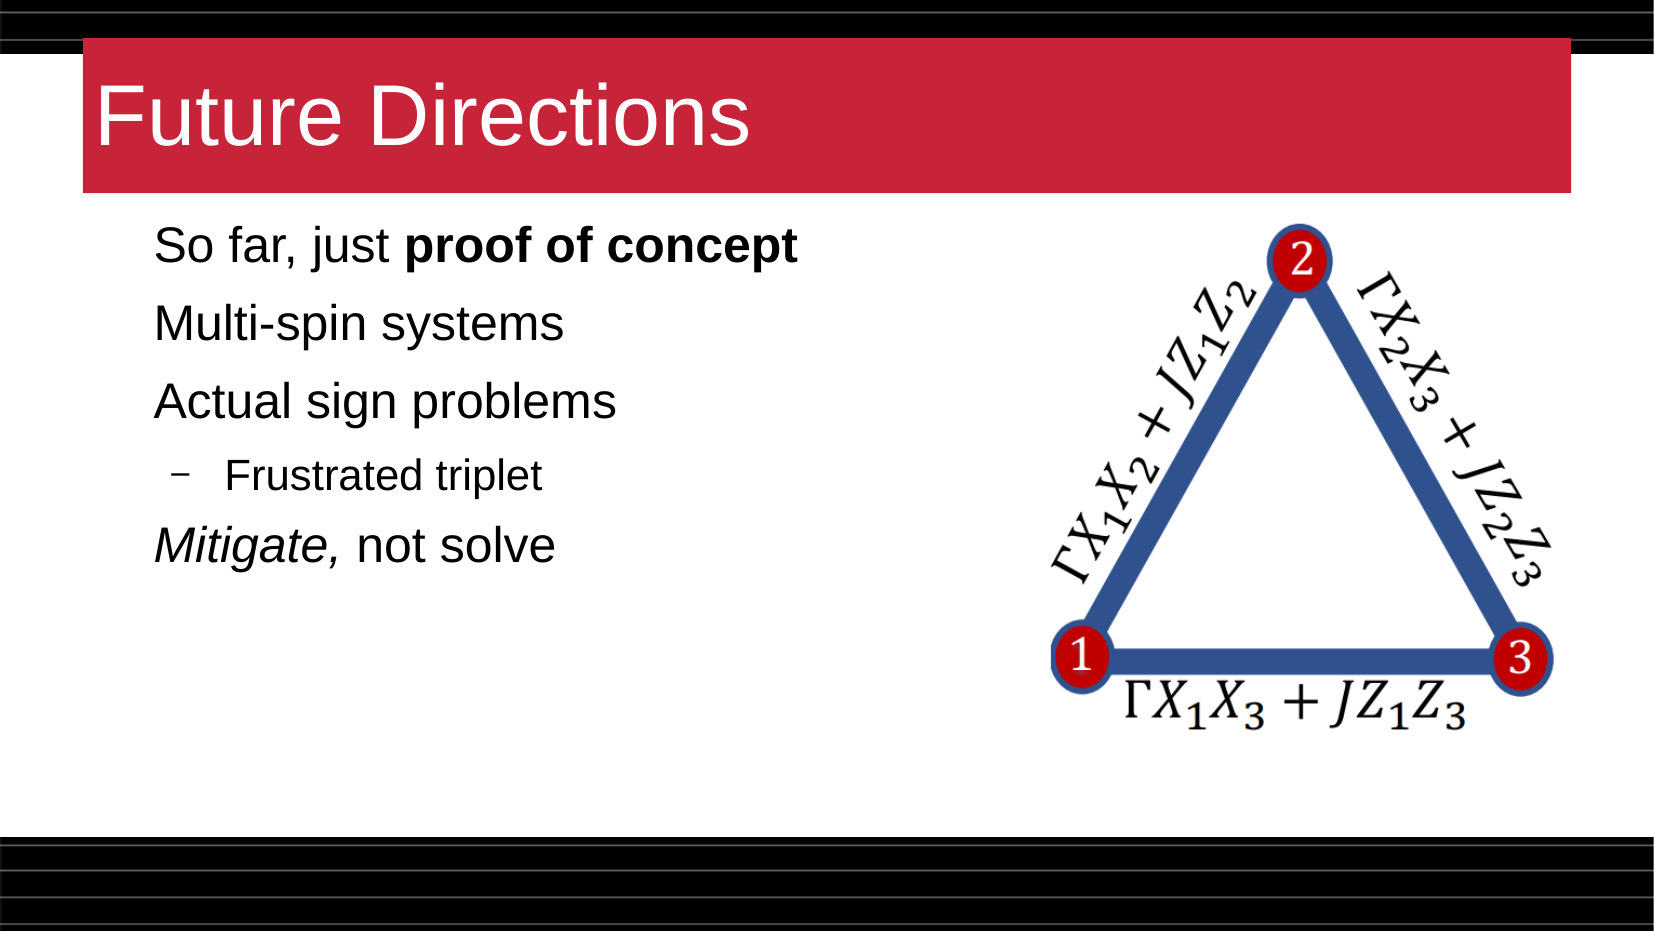

Future Directions
# So far, just proof of concept
Multi-spin systems
Actual sign problems
Frustrated triplet
Mitigate, not solve